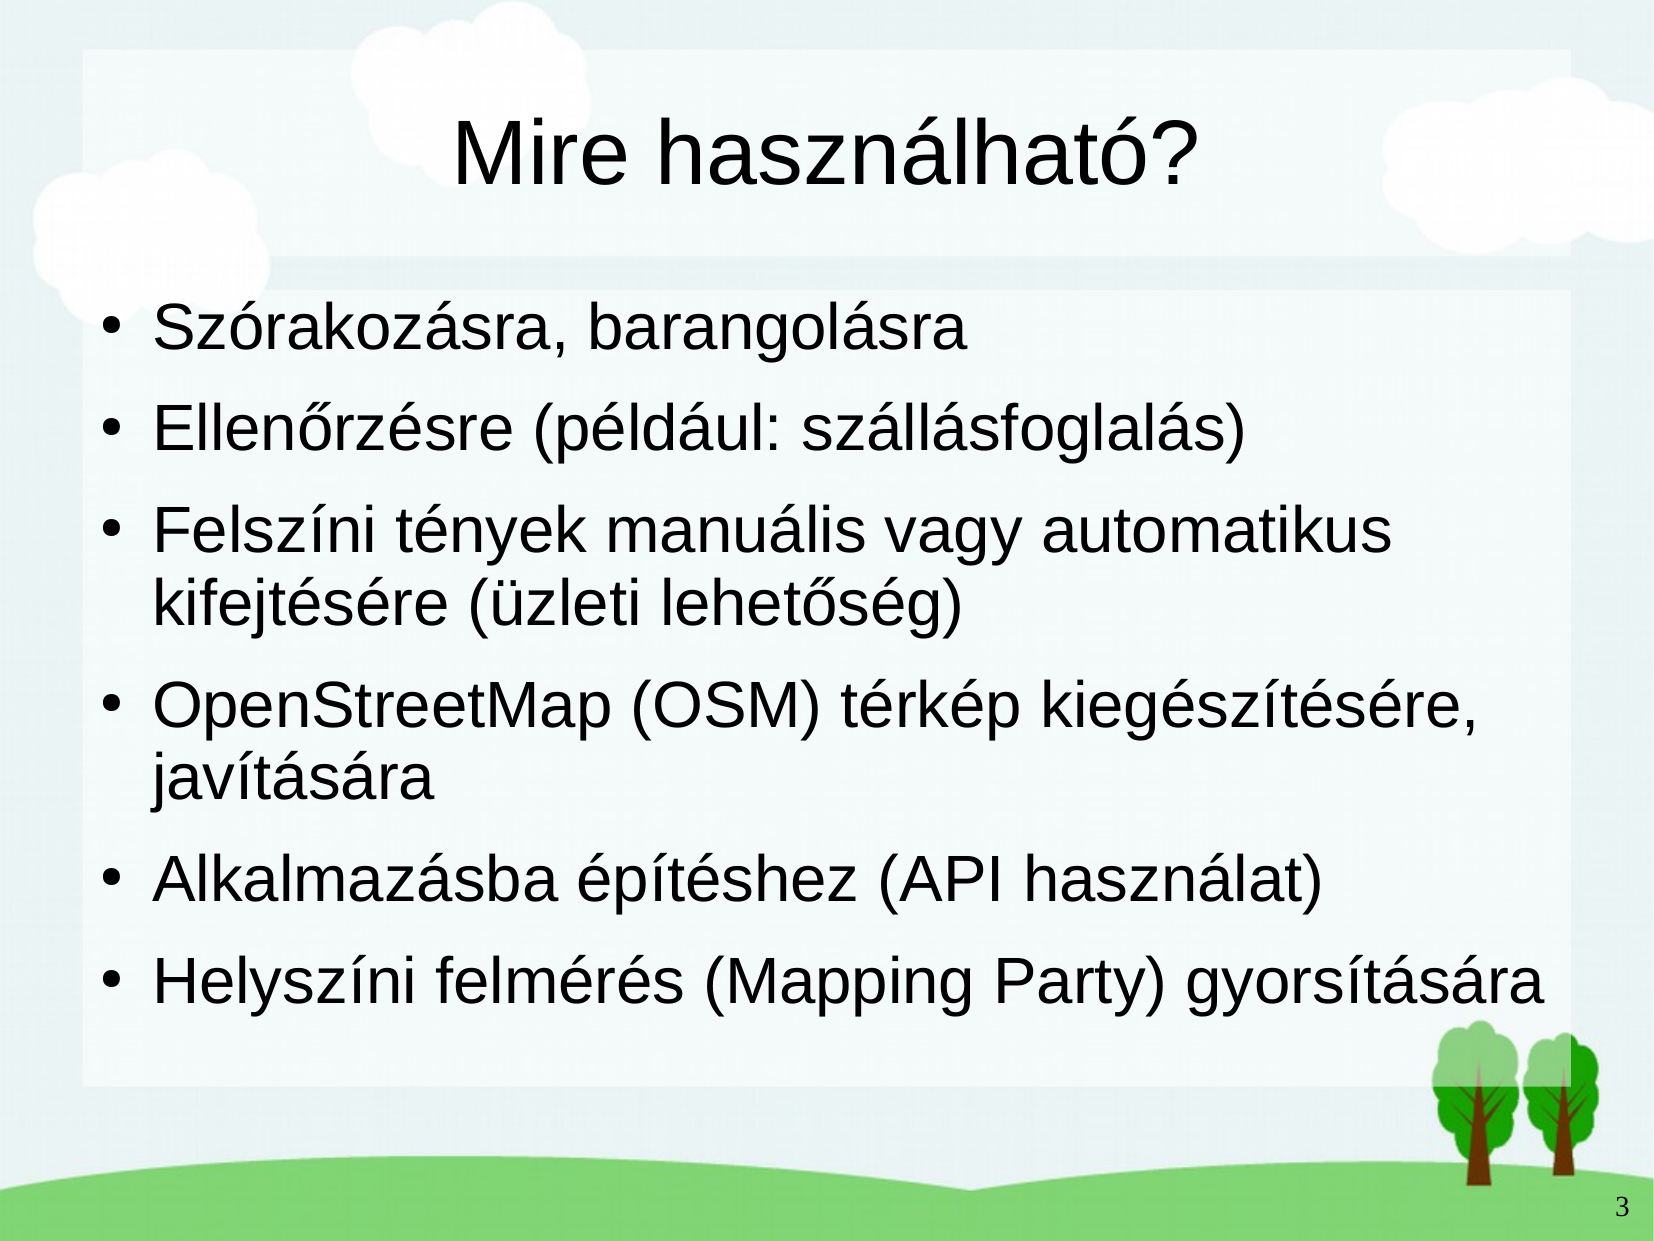

# Mire használható?
Szórakozásra, barangolásra
Ellenőrzésre (például: szállásfoglalás)
Felszíni tények manuális vagy automatikus kifejtésére (üzleti lehetőség)
OpenStreetMap (OSM) térkép kiegészítésére, javítására
Alkalmazásba építéshez (API használat)
Helyszíni felmérés (Mapping Party) gyorsítására
3